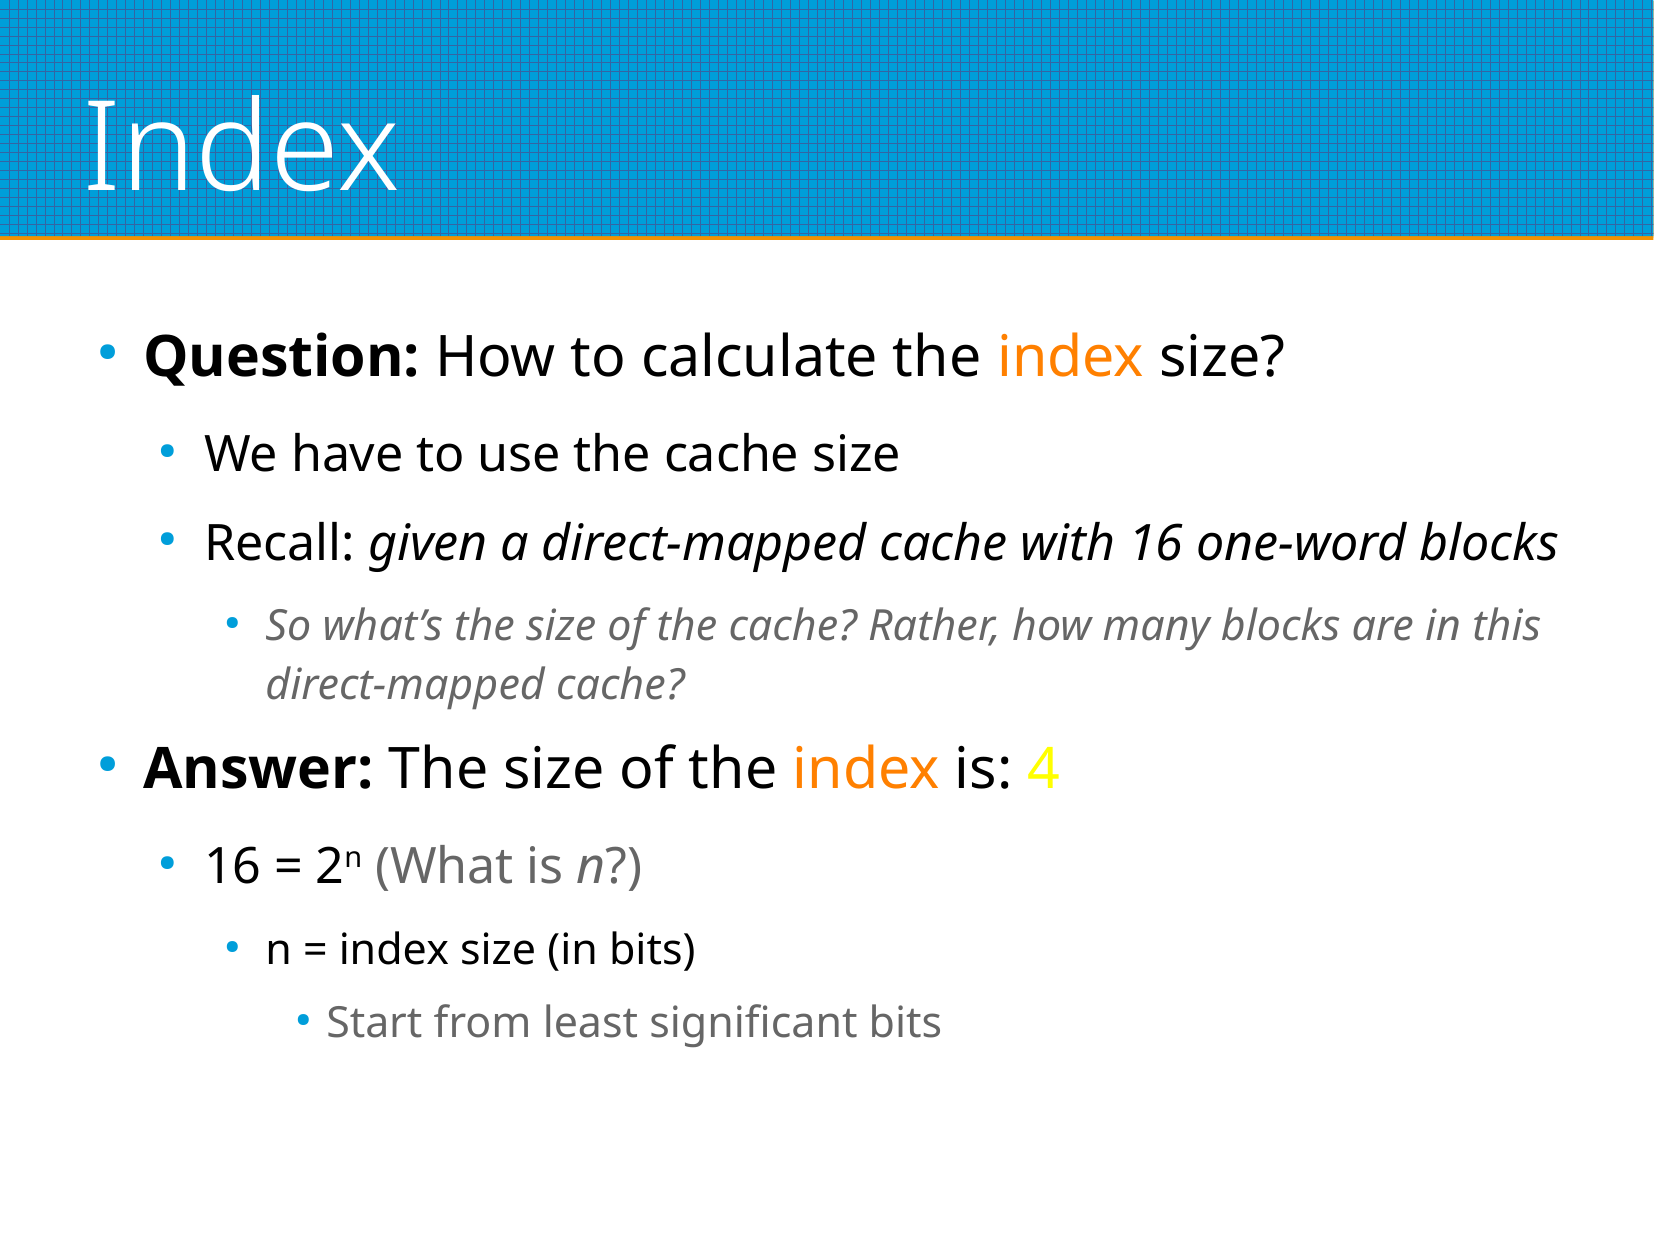

# Index
Question: How to calculate the index size?
We have to use the cache size
Recall: given a direct-mapped cache with 16 one-word blocks
So what’s the size of the cache? Rather, how many blocks are in this direct-mapped cache?
Answer: The size of the index is: 4
16 = 2n (What is n?)
n = index size (in bits)
Start from least significant bits